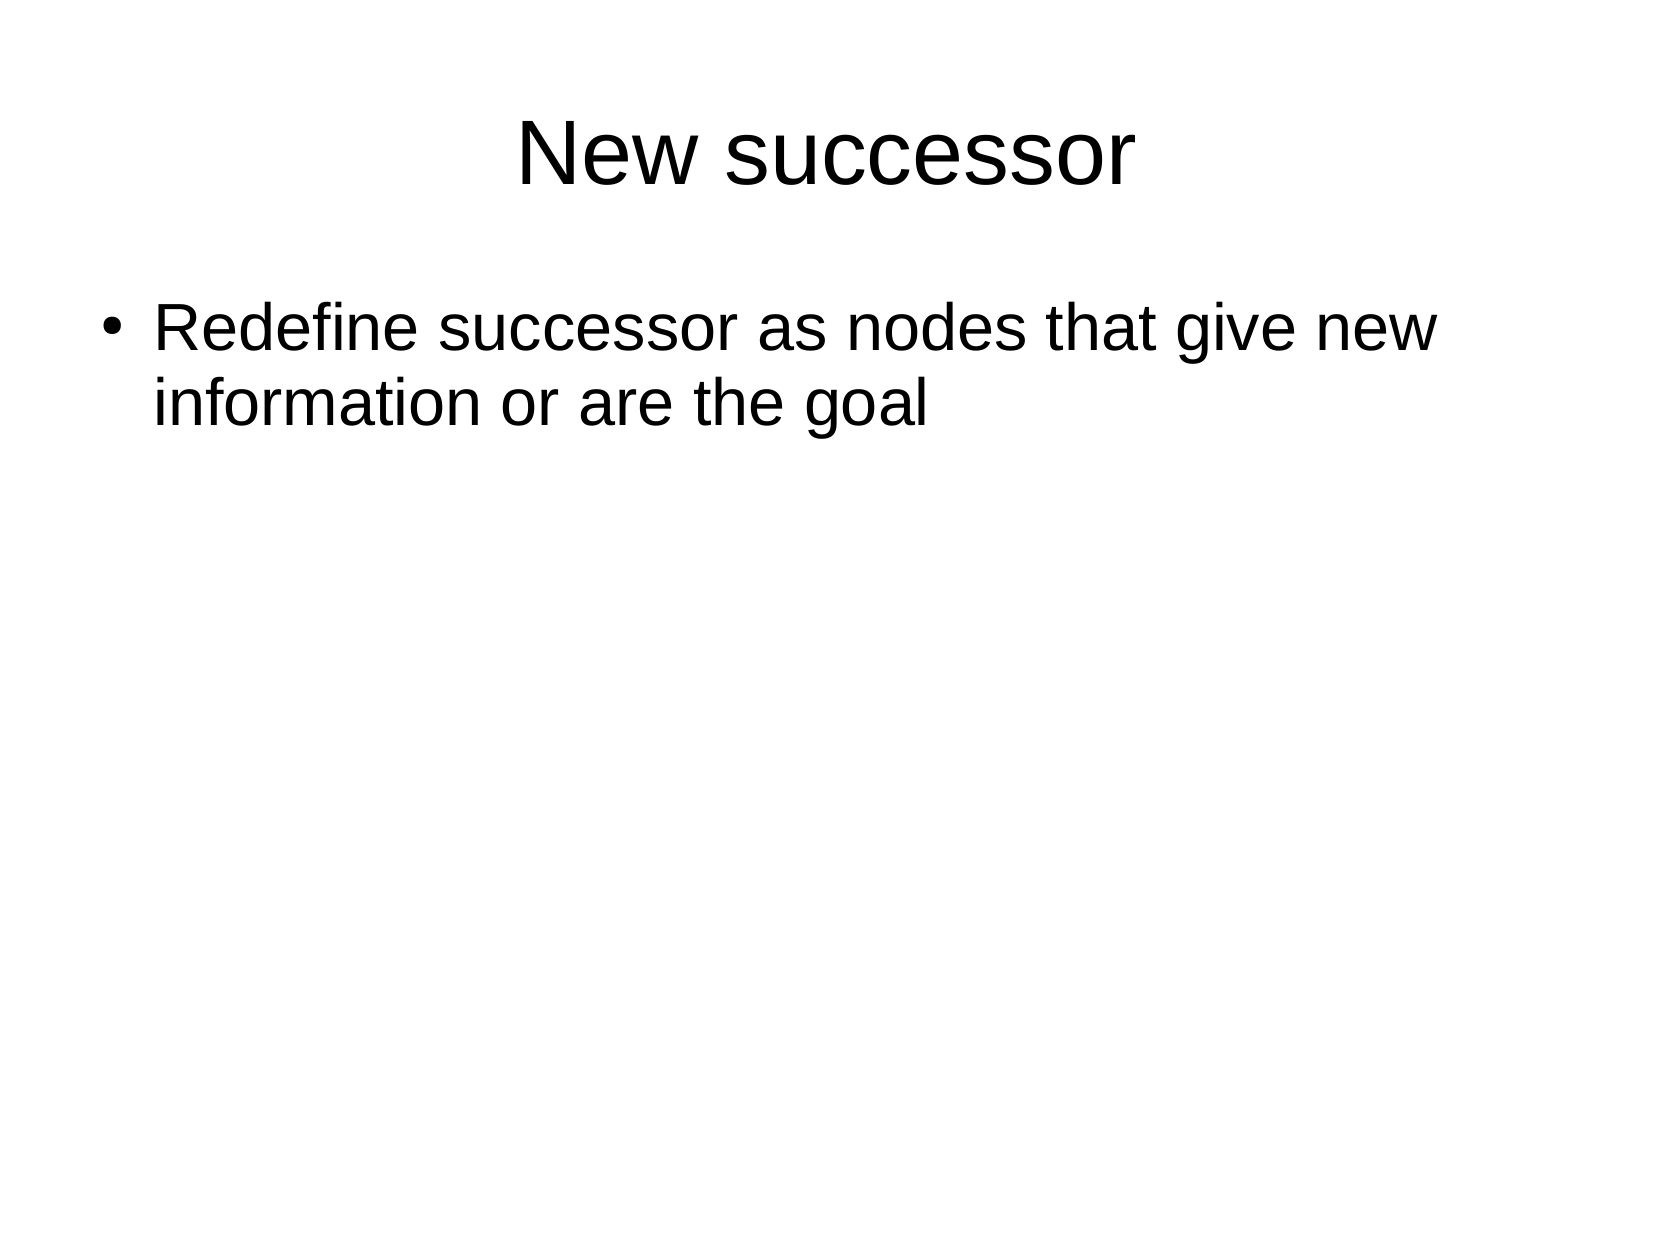

# New successor
Redefine successor as nodes that give new information or are the goal